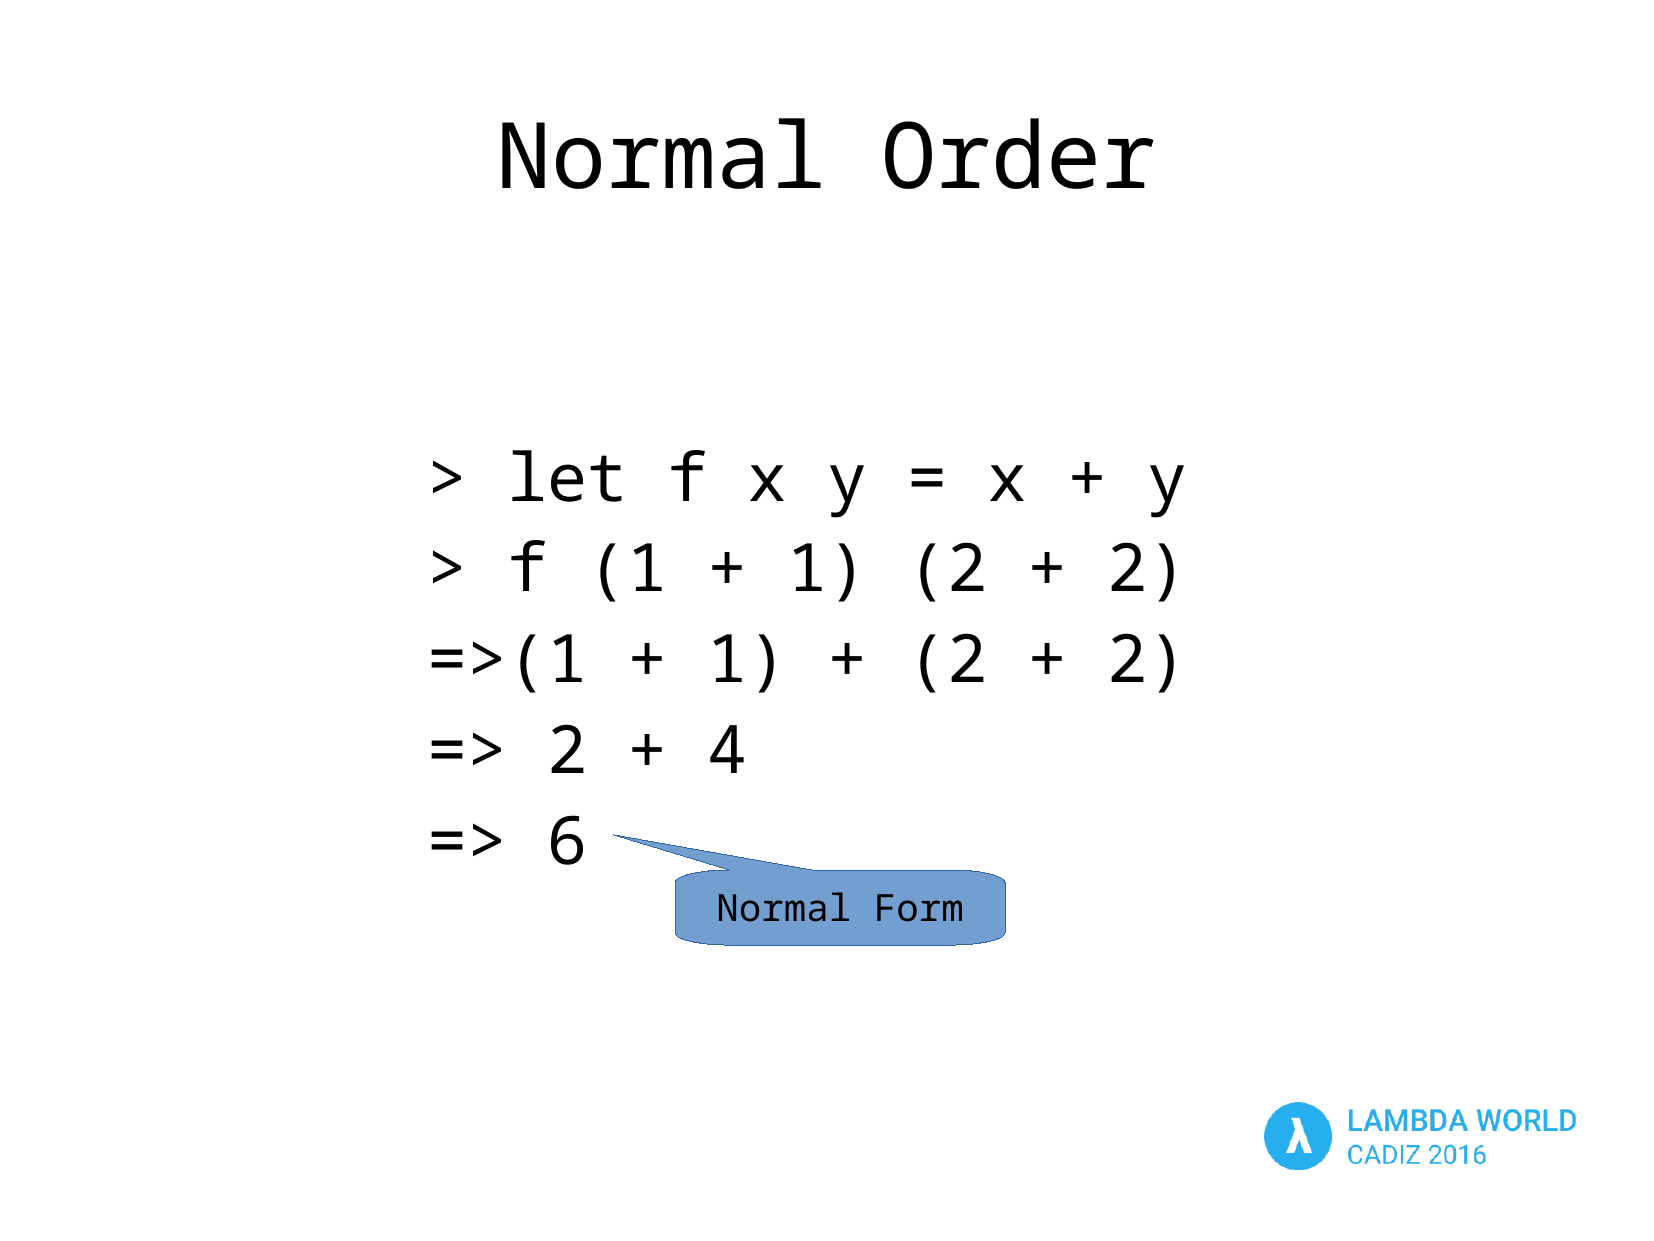

# Normal Order
> let f x y = x + y
> f (1 + 1) (2 + 2)
=>(1 + 1) + (2 + 2) => 2 + 4
=> 6
Normal Form